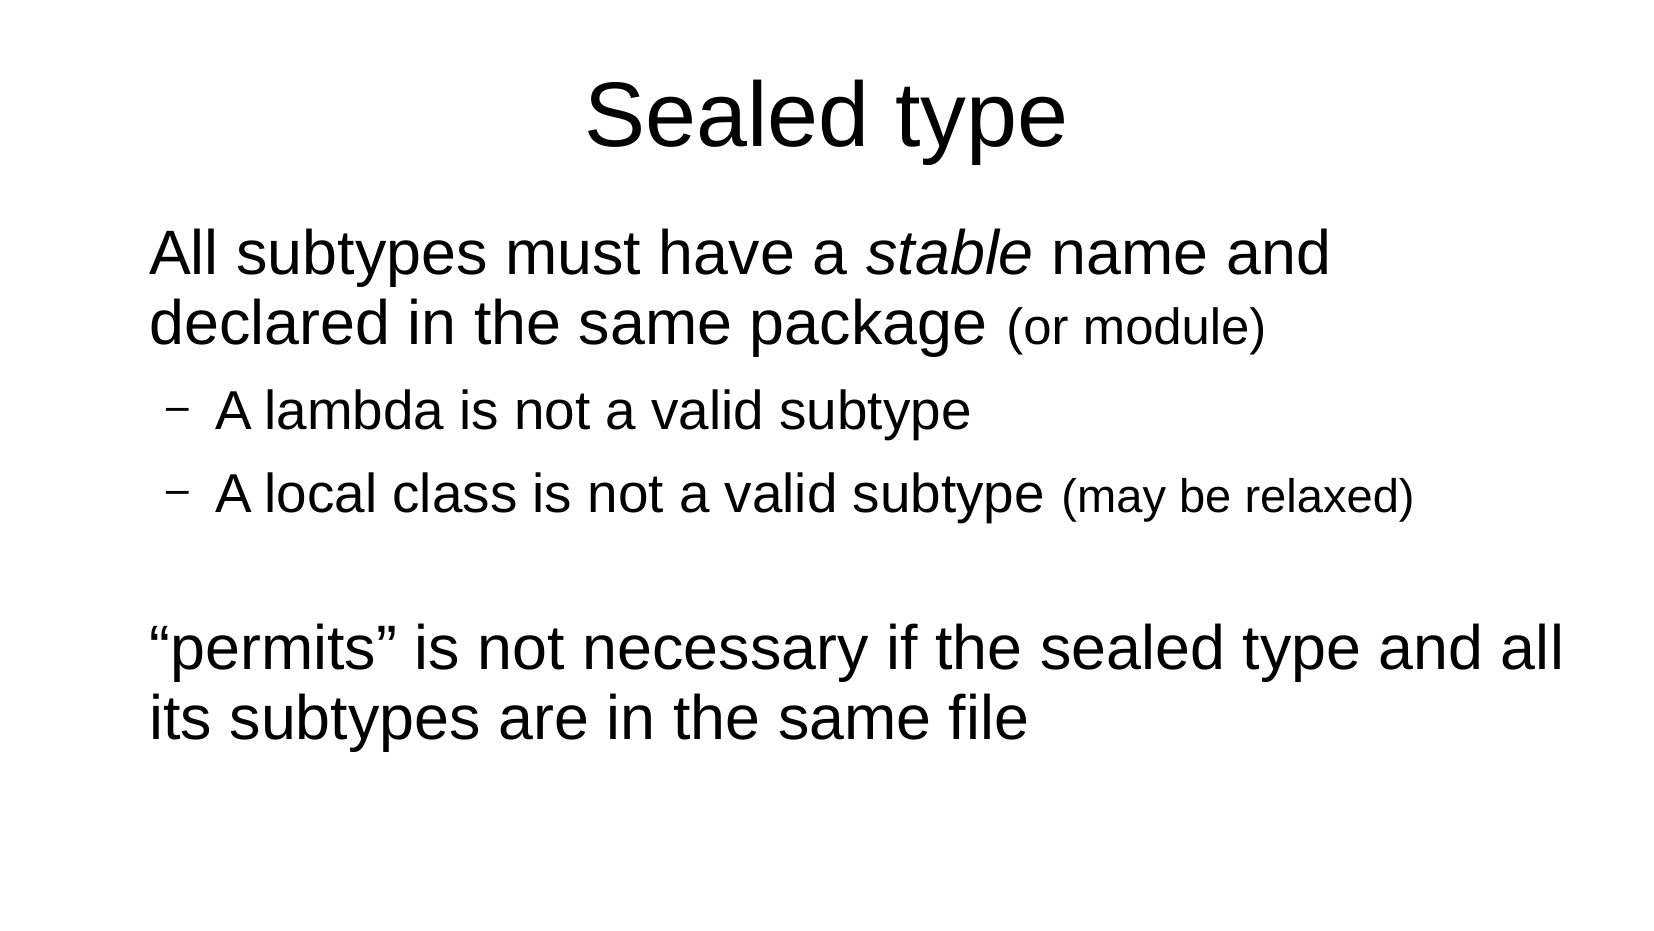

# Sealed type
All subtypes must have a stable name and declared in the same package (or module)
A lambda is not a valid subtype
A local class is not a valid subtype (may be relaxed)
“permits” is not necessary if the sealed type and all its subtypes are in the same file